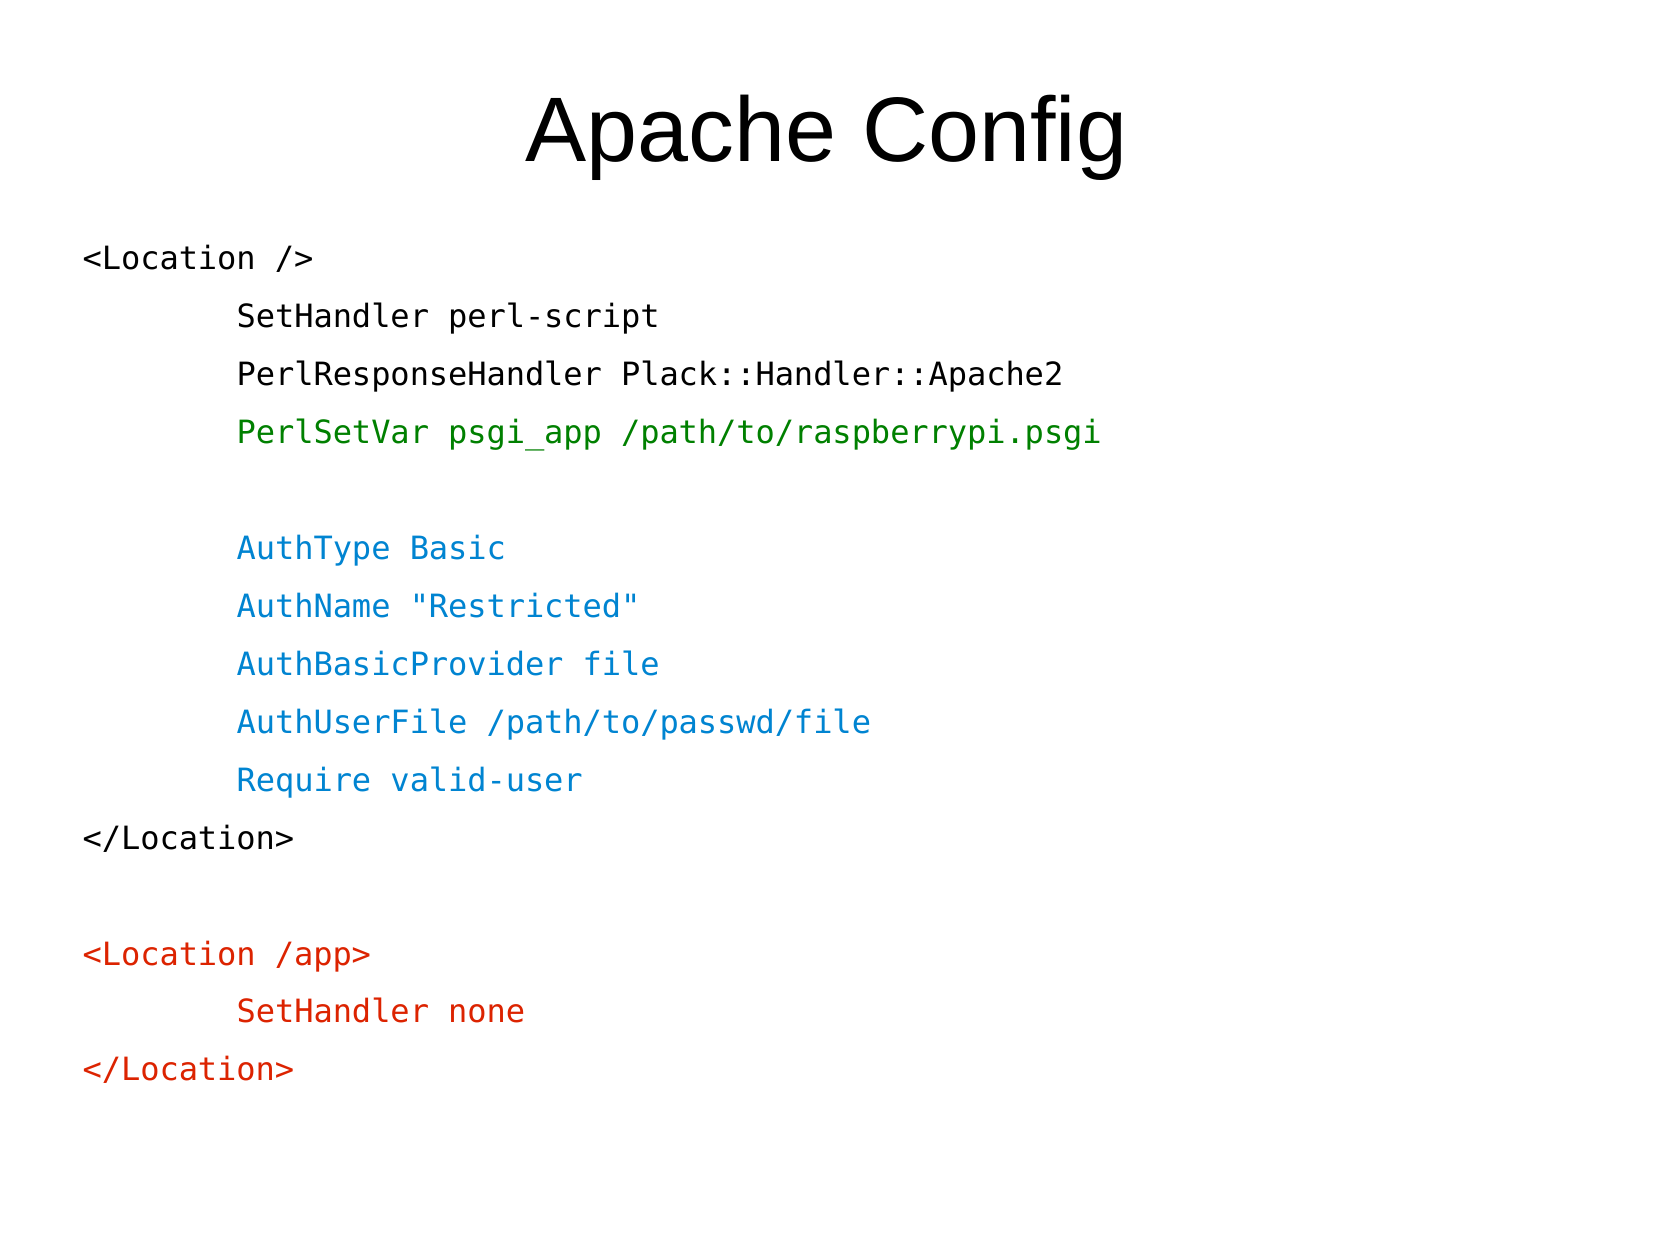

# Apache Config
<Location />
 SetHandler perl-script
 PerlResponseHandler Plack::Handler::Apache2
 PerlSetVar psgi_app /path/to/raspberrypi.psgi
 AuthType Basic
 AuthName "Restricted"
 AuthBasicProvider file
 AuthUserFile /path/to/passwd/file
 Require valid-user
</Location>
<Location /app>
 SetHandler none
</Location>